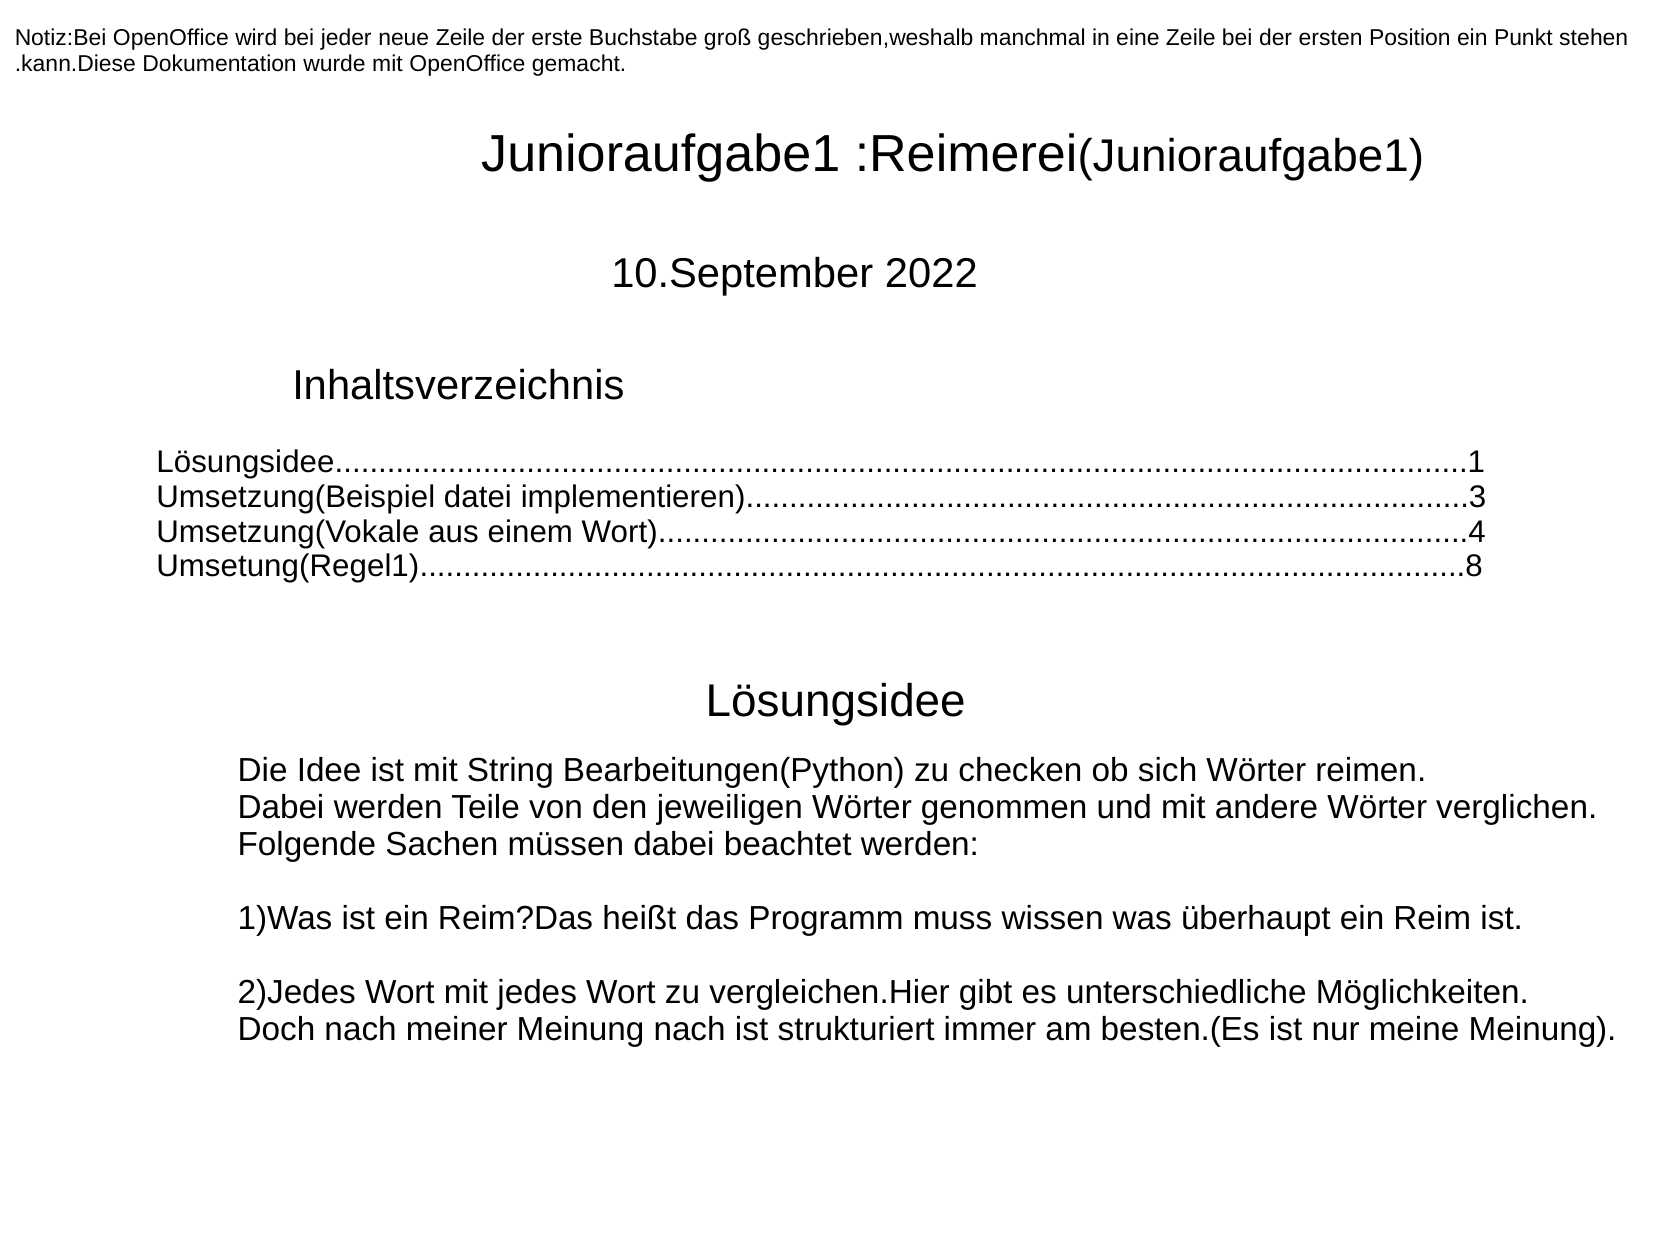

Notiz:Bei OpenOffice wird bei jeder neue Zeile der erste Buchstabe groß geschrieben,weshalb manchmal in eine Zeile bei der ersten Position ein Punkt stehen
.kann.Diese Dokumentation wurde mit OpenOffice gemacht.
Junioraufgabe1 :Reimerei(Junioraufgabe1)
10.September 2022
Inhaltsverzeichnis
Lösungsidee..................................................................................................................................1
Umsetzung(Beispiel datei implementieren)...................................................................................3
Umsetzung(Vokale aus einem Wort).............................................................................................4
Umsetung(Regel1)........................................................................................................................8
Lösungsidee
Die Idee ist mit String Bearbeitungen(Python) zu checken ob sich Wörter reimen.
Dabei werden Teile von den jeweiligen Wörter genommen und mit andere Wörter verglichen.
Folgende Sachen müssen dabei beachtet werden:
1)Was ist ein Reim?Das heißt das Programm muss wissen was überhaupt ein Reim ist.
2)Jedes Wort mit jedes Wort zu vergleichen.Hier gibt es unterschiedliche Möglichkeiten.
Doch nach meiner Meinung nach ist strukturiert immer am besten.(Es ist nur meine Meinung).